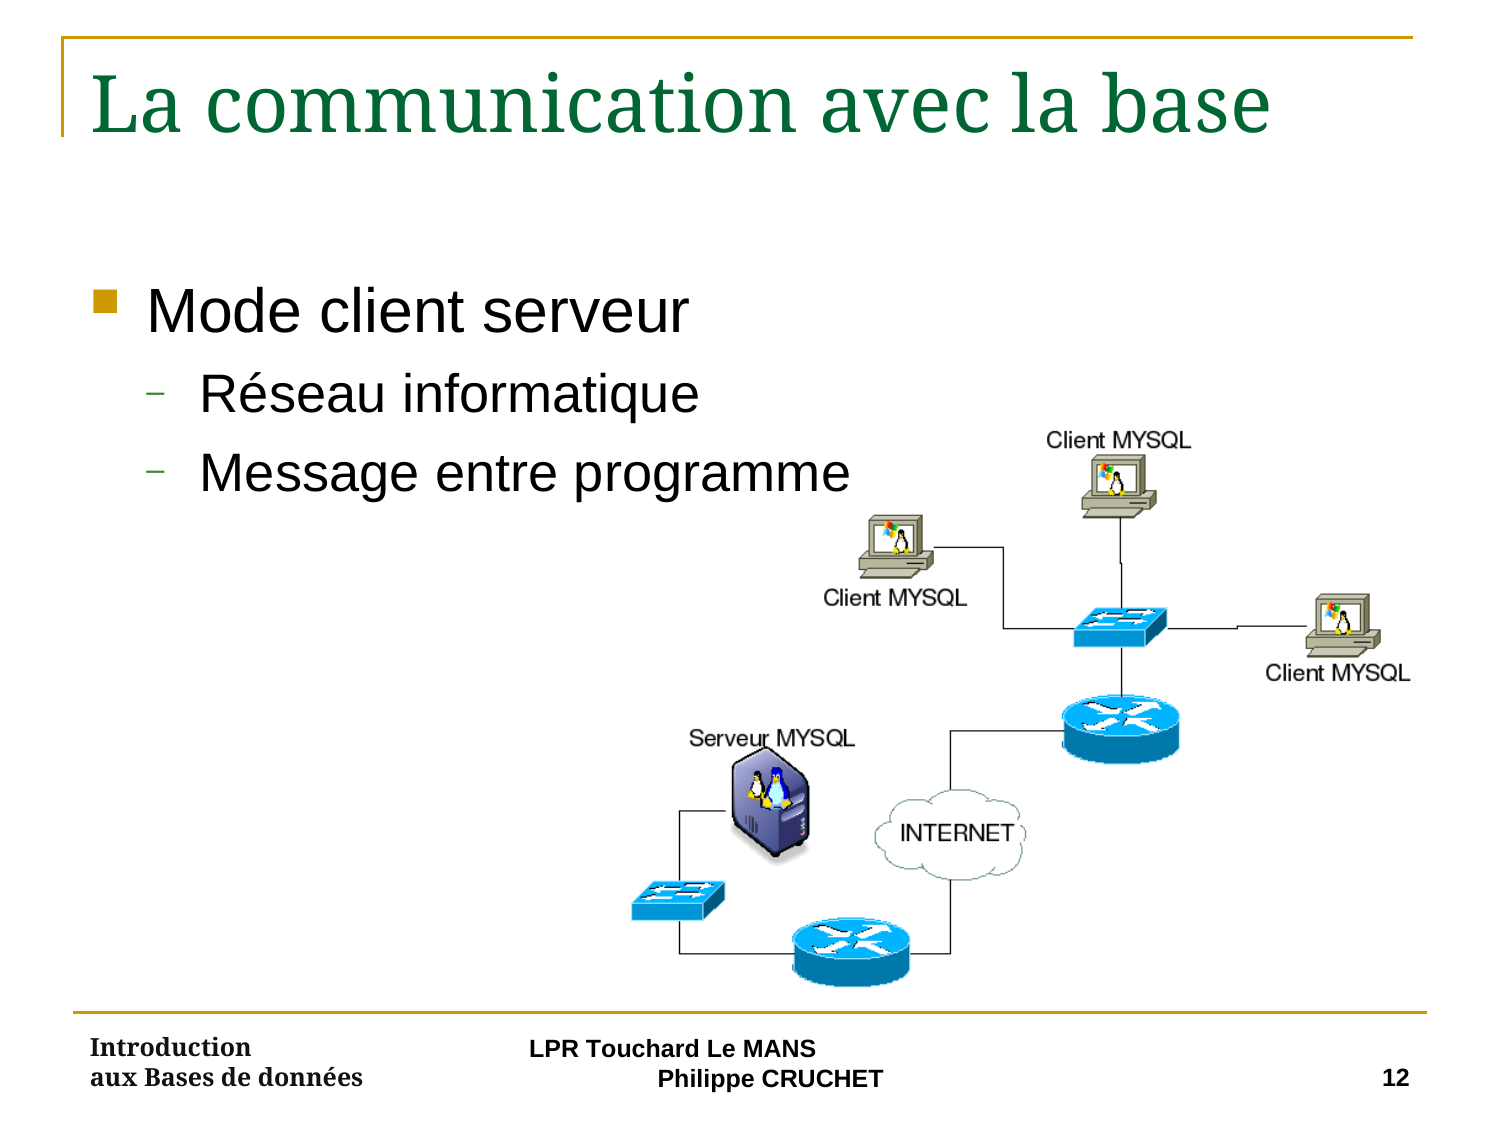

# La communication avec la base
Mode client serveur
Réseau informatique
Message entre programme
LPR Touchard Le MANS Philippe CRUCHET